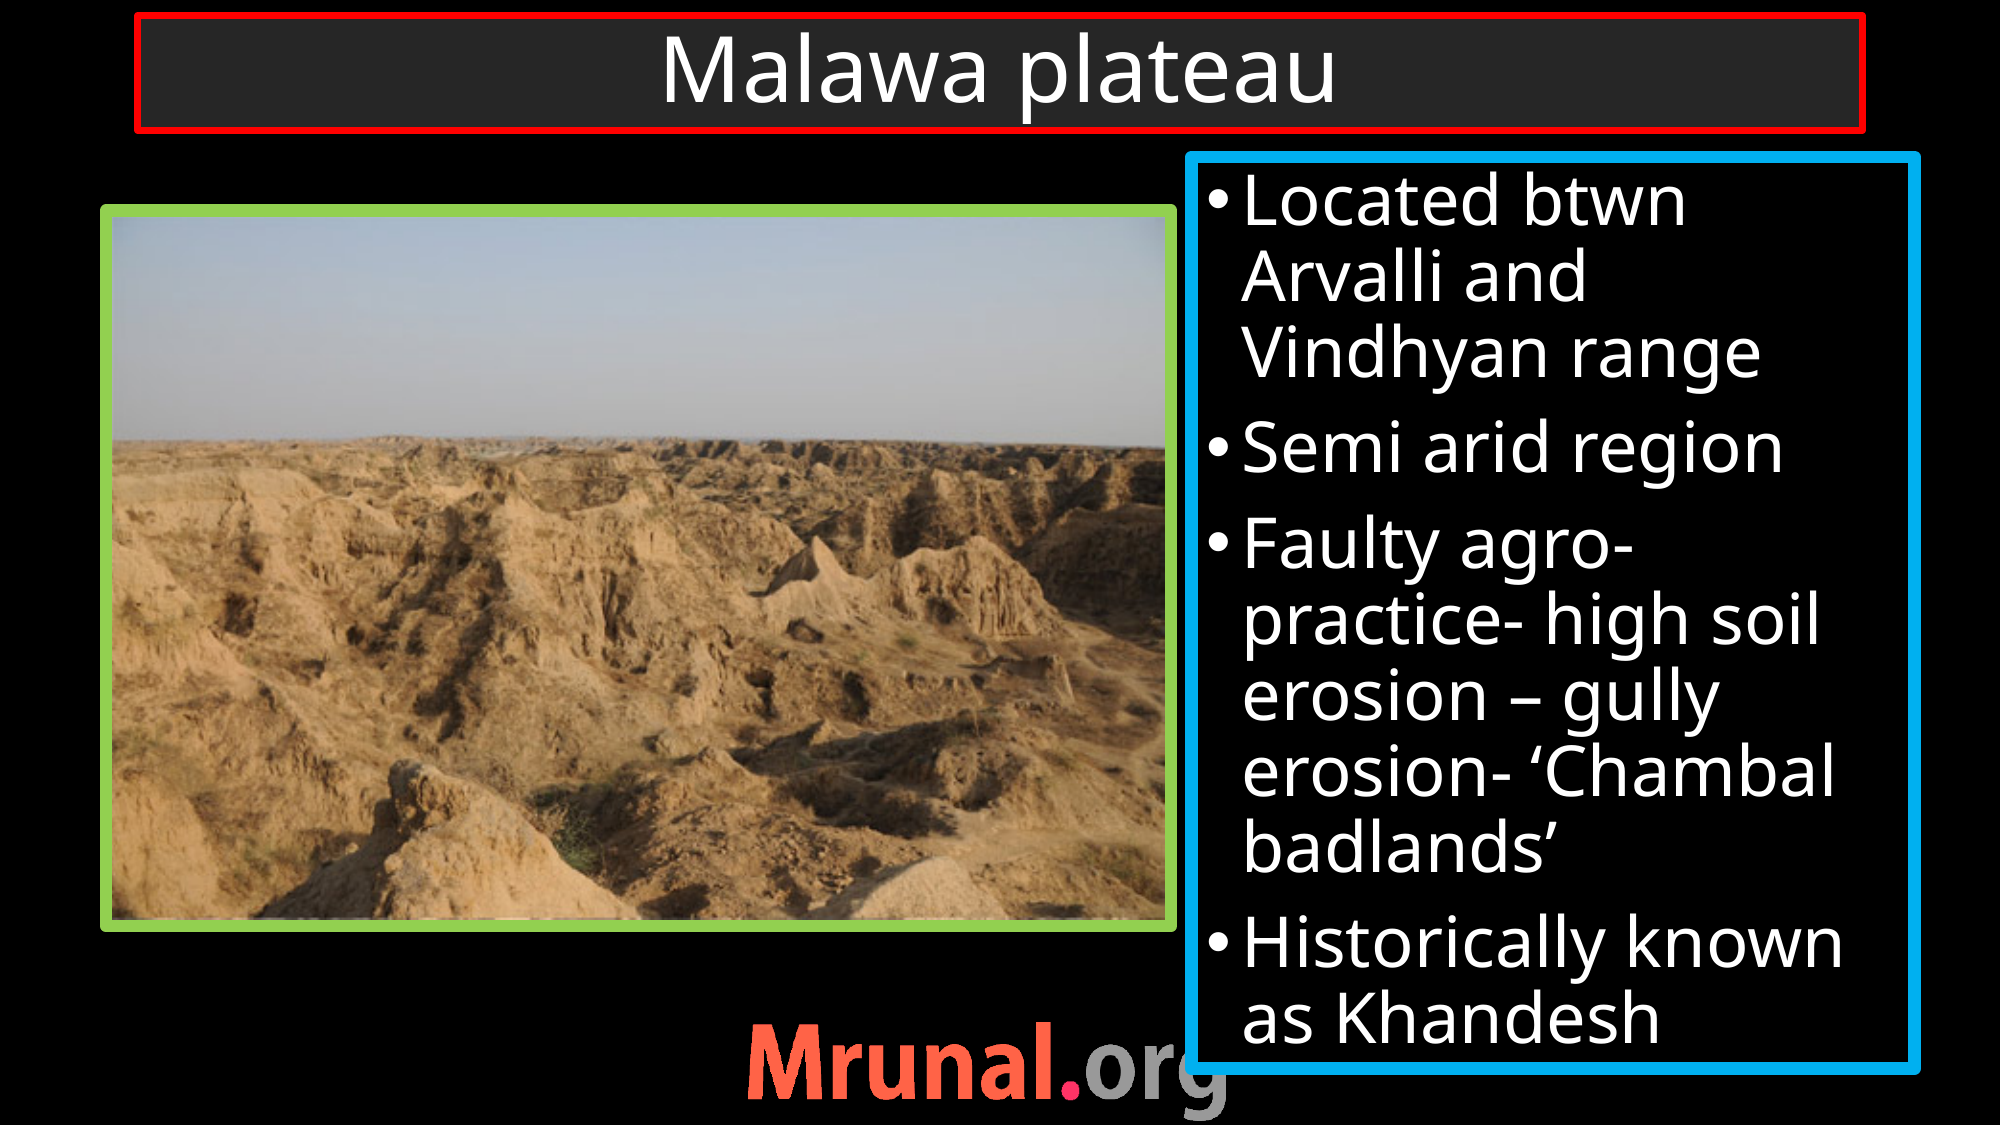

Malawa plateau
# Located btwn Arvalli and Vindhyan range
Semi arid region
Faulty agro-practice- high soil erosion – gully erosion- ‘Chambal badlands’
Historically known as Khandesh